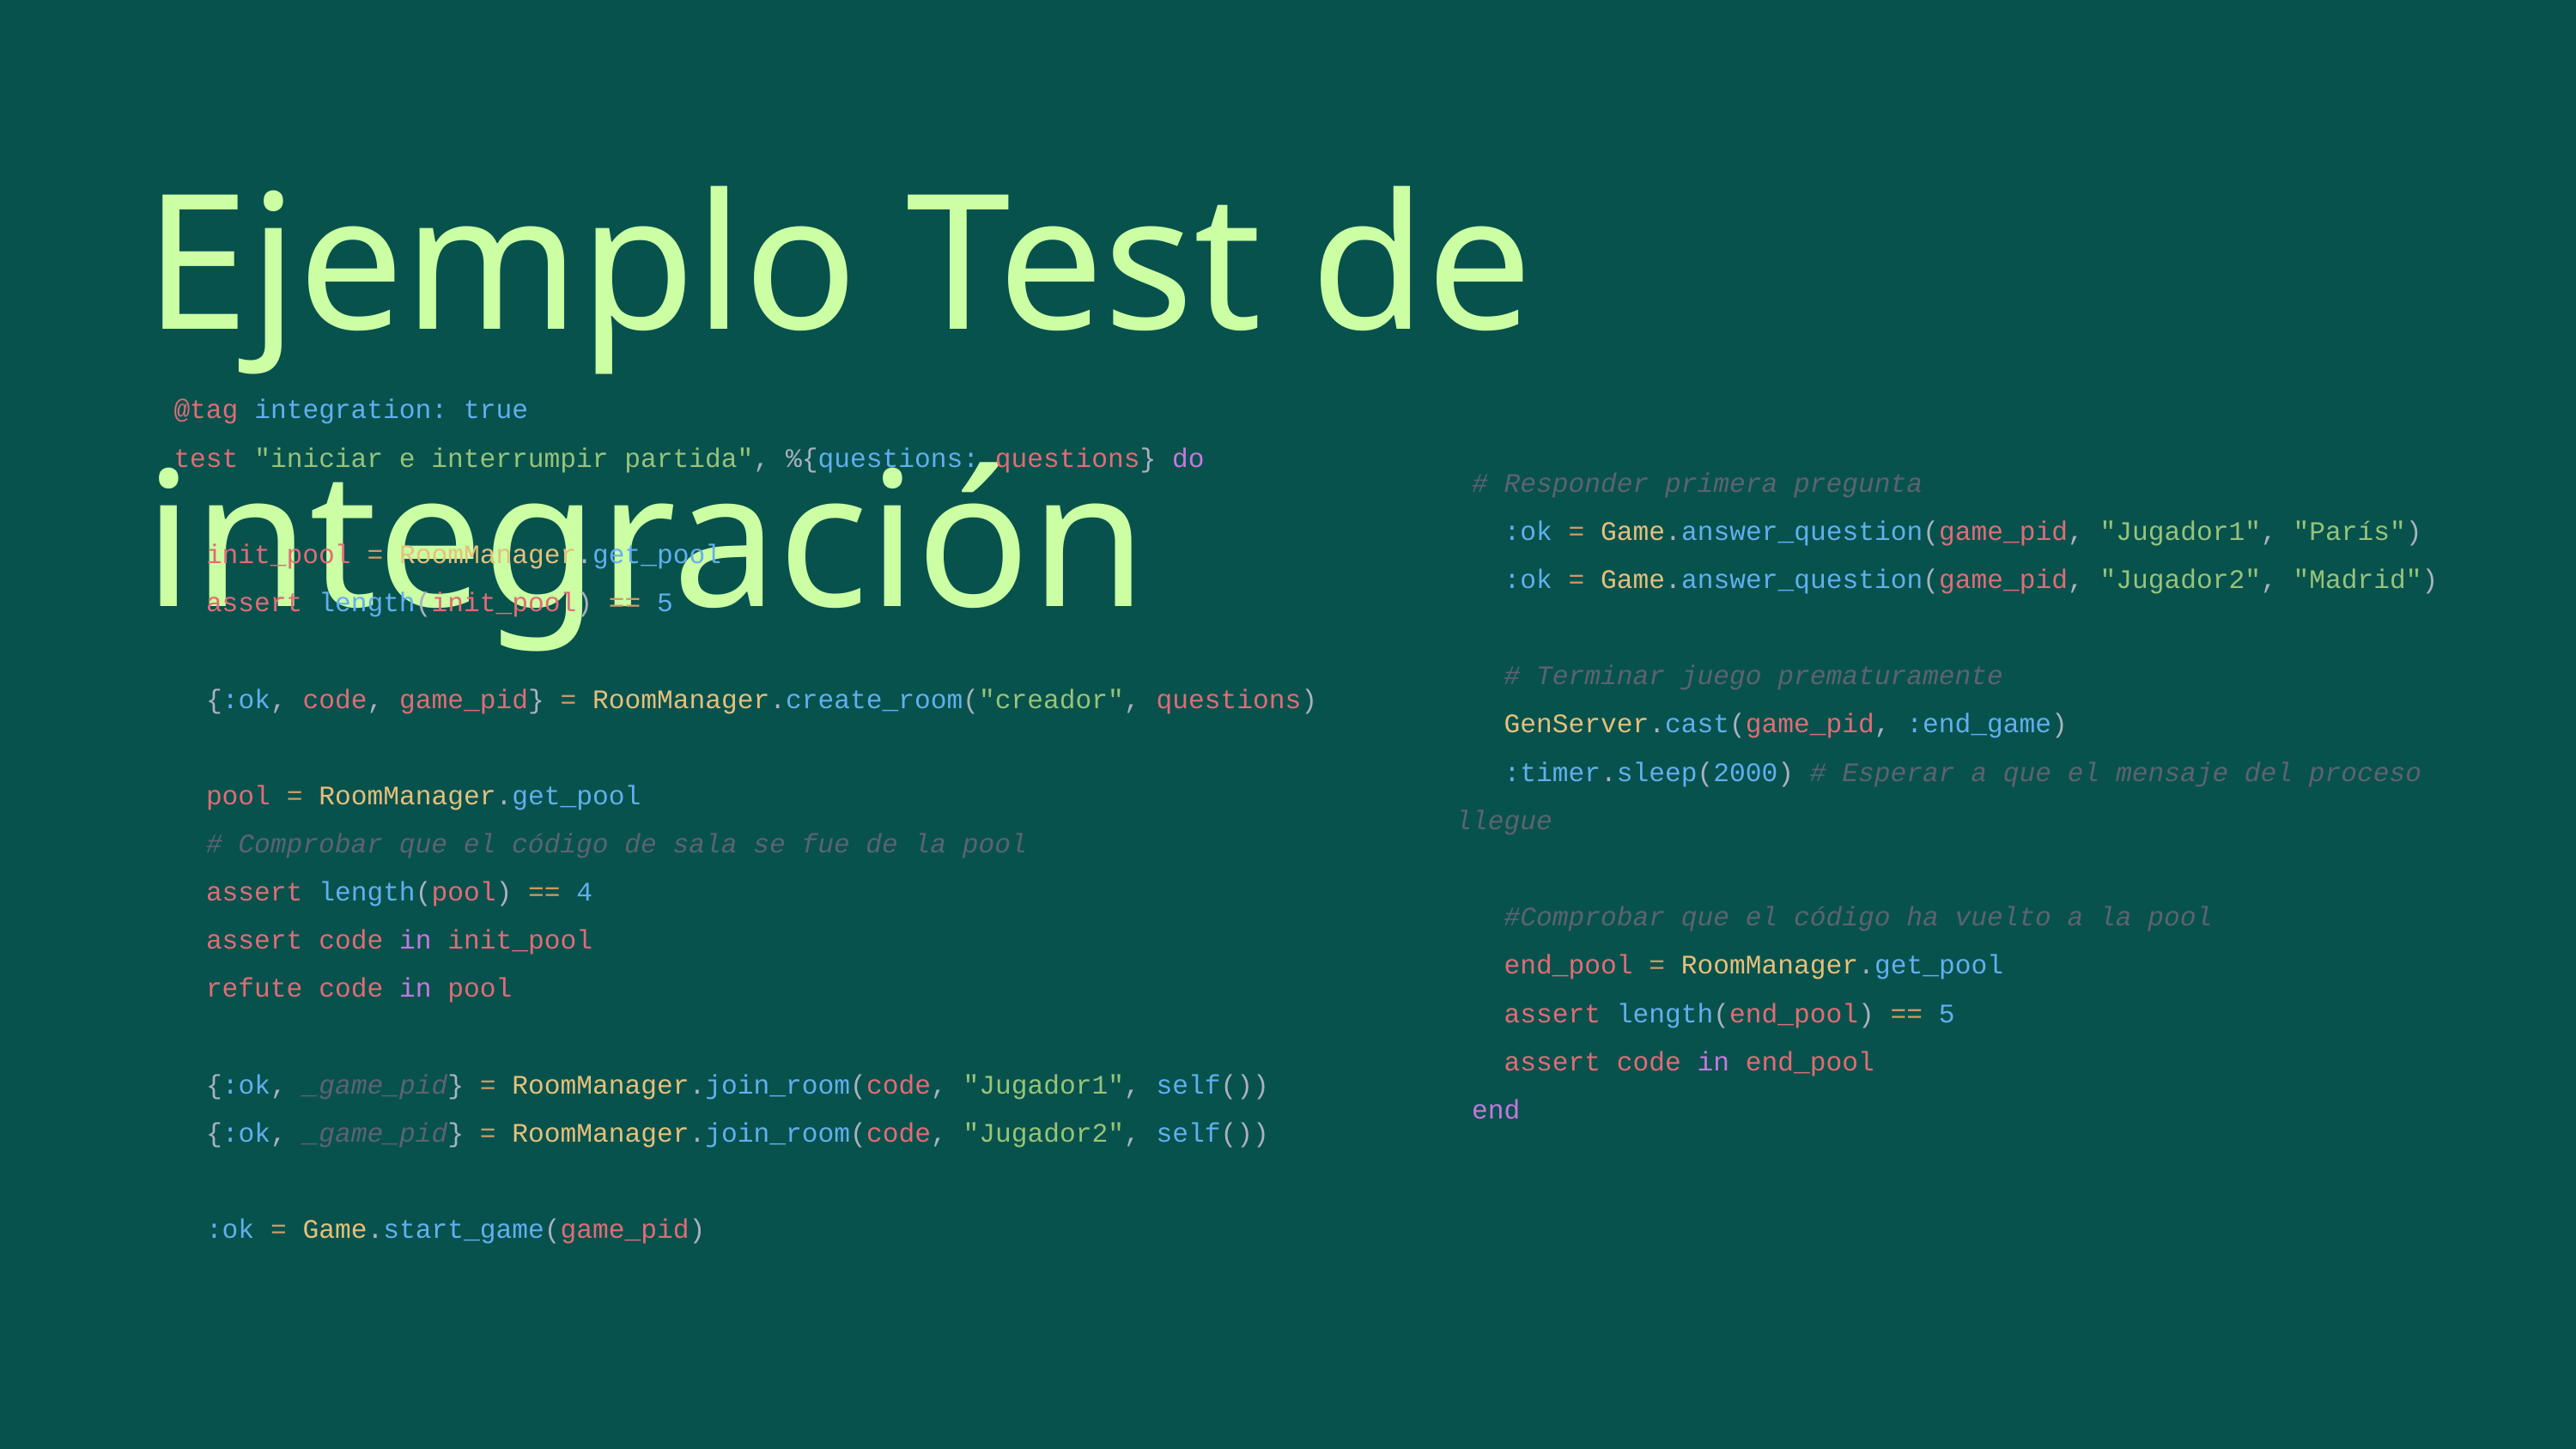

Ejemplo Test de integración
 @tag integration: true
 test "iniciar e interrumpir partida", %{questions: questions} do
 init_pool = RoomManager.get_pool
 assert length(init_pool) == 5
 {:ok, code, game_pid} = RoomManager.create_room("creador", questions)
 pool = RoomManager.get_pool
 # Comprobar que el código de sala se fue de la pool
 assert length(pool) == 4
 assert code in init_pool
 refute code in pool
 {:ok, _game_pid} = RoomManager.join_room(code, "Jugador1", self())
 {:ok, _game_pid} = RoomManager.join_room(code, "Jugador2", self())
 :ok = Game.start_game(game_pid)
 # Responder primera pregunta
 :ok = Game.answer_question(game_pid, "Jugador1", "París")
 :ok = Game.answer_question(game_pid, "Jugador2", "Madrid")
 # Terminar juego prematuramente
 GenServer.cast(game_pid, :end_game)
 :timer.sleep(2000) # Esperar a que el mensaje del proceso llegue
 #Comprobar que el código ha vuelto a la pool
 end_pool = RoomManager.get_pool
 assert length(end_pool) == 5
 assert code in end_pool
 end